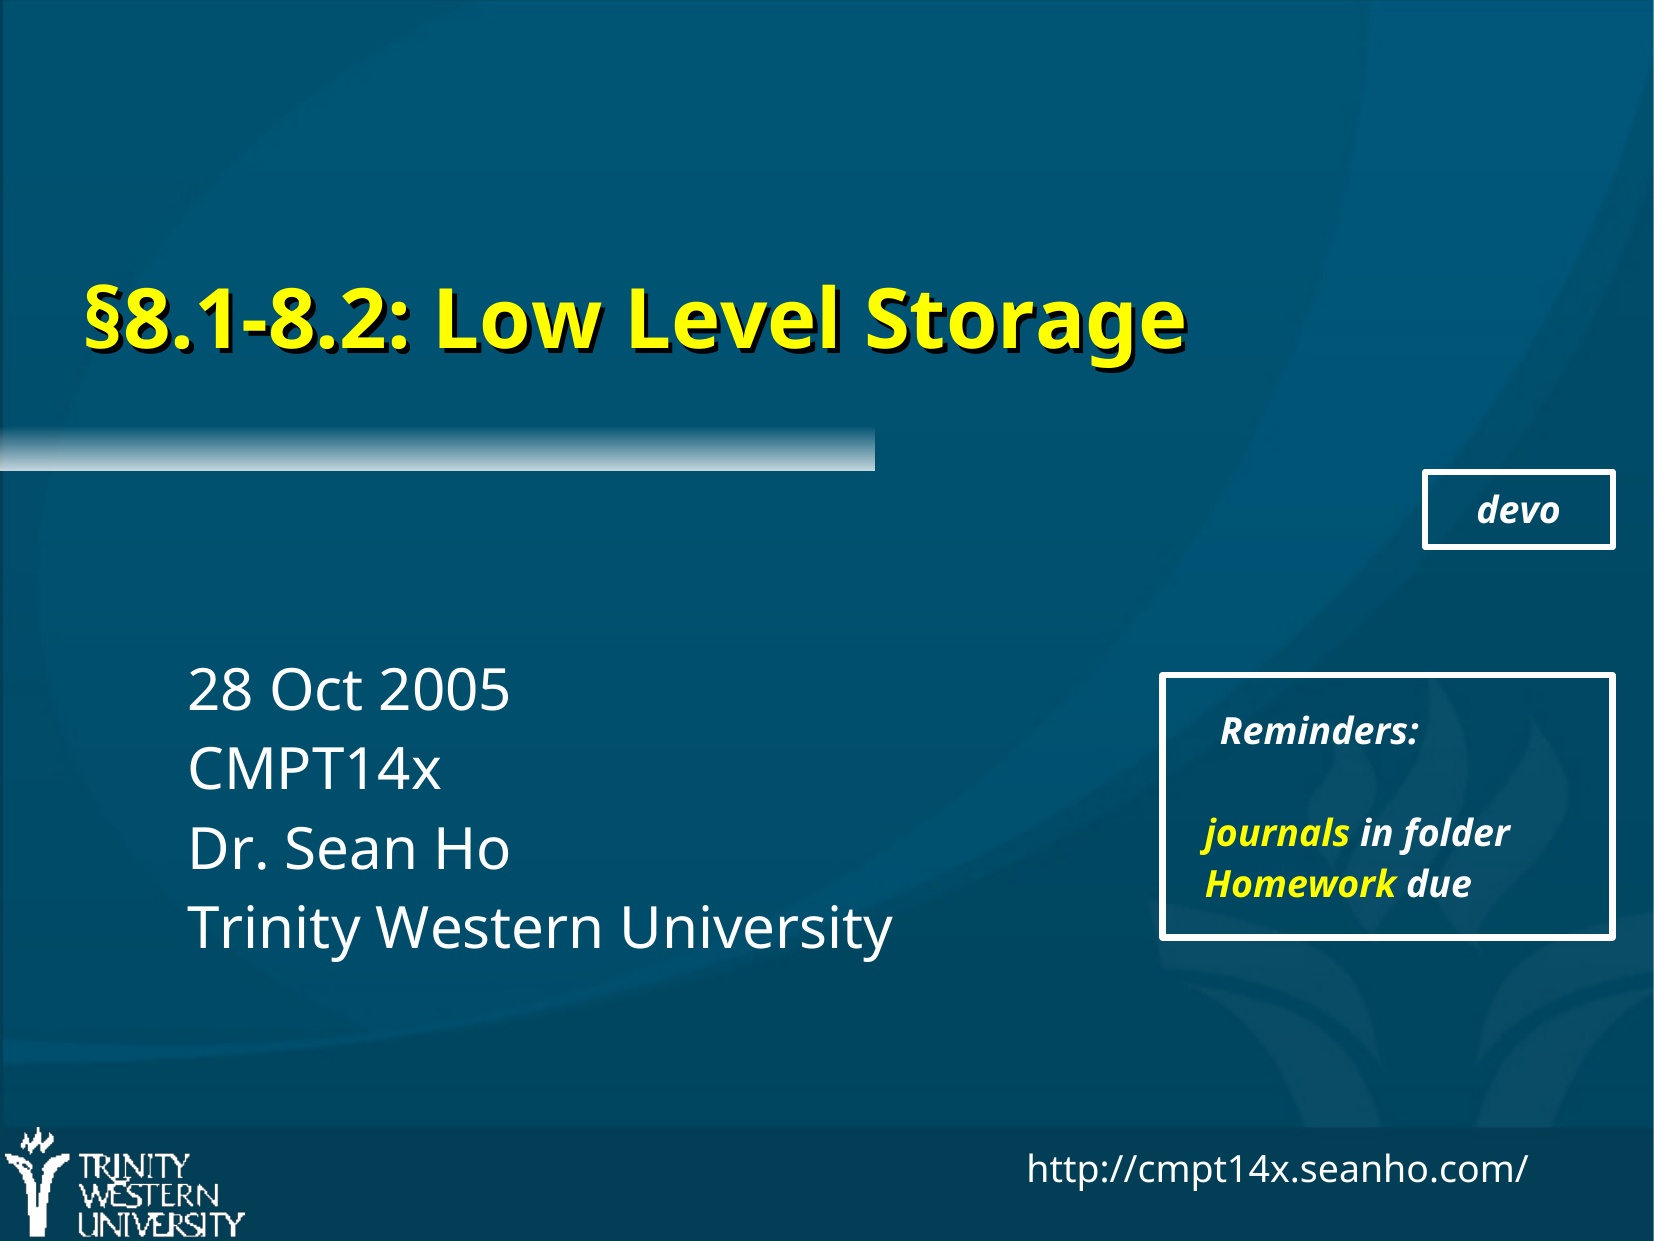

# §8.1-8.2: Low Level Storage
devo
28 Oct 2005
CMPT14x
Dr. Sean Ho
Trinity Western University
Reminders:
journals in folder
Homework due
http://cmpt14x.seanho.com/